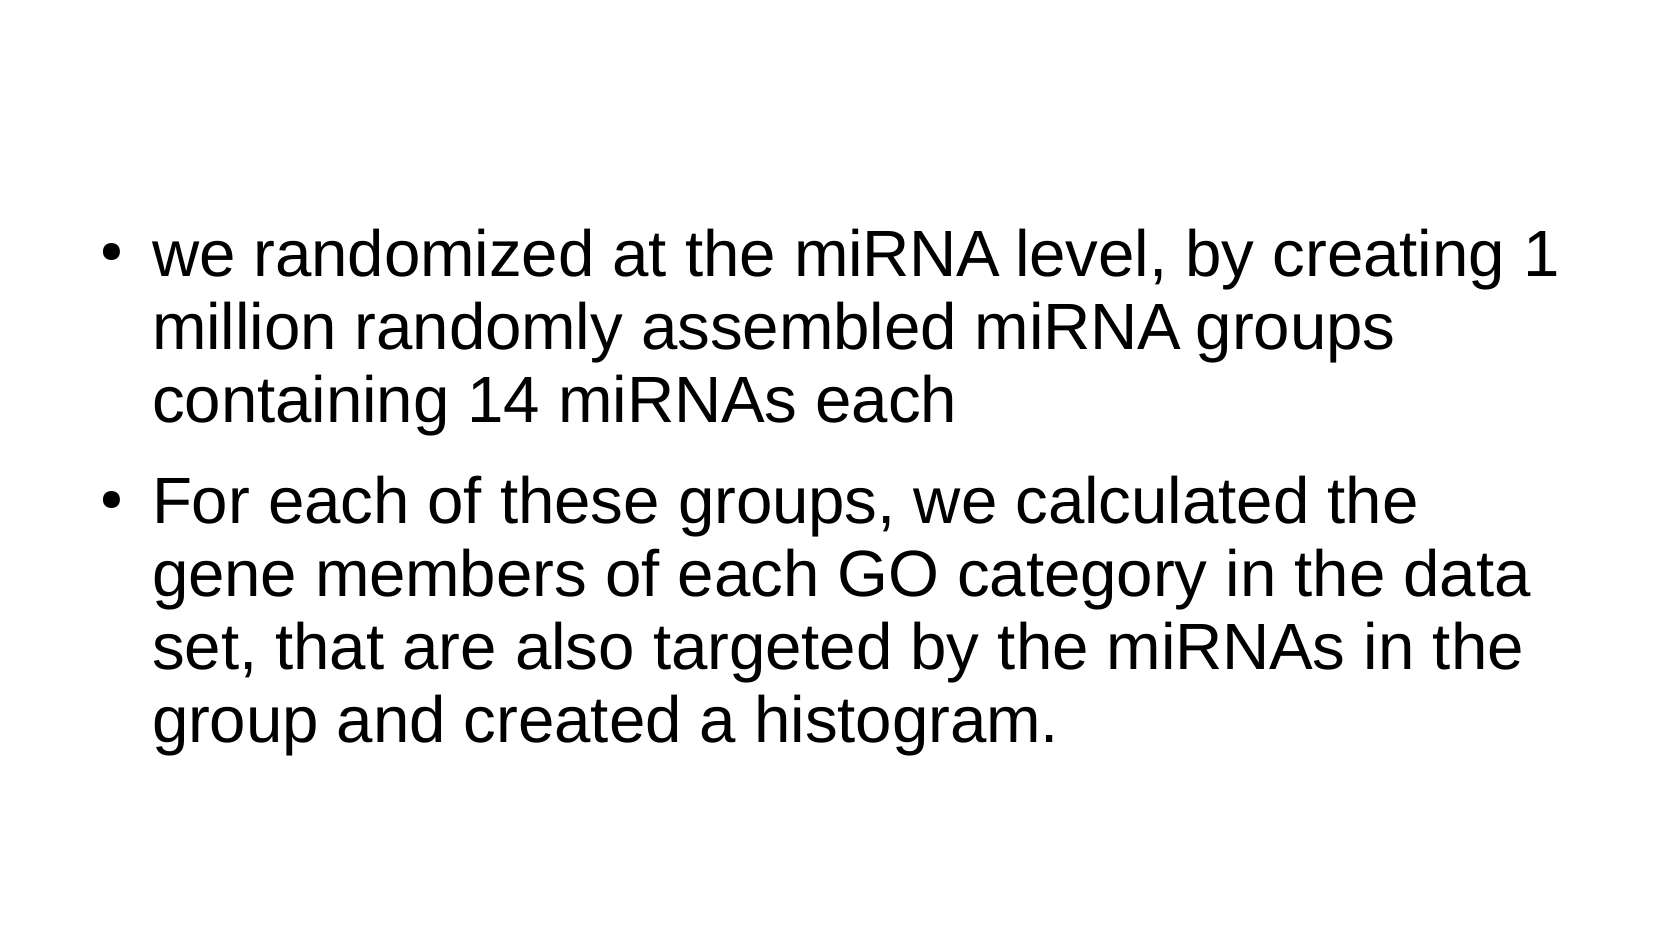

#
we randomized at the miRNA level, by creating 1 million randomly assembled miRNA groups containing 14 miRNAs each
For each of these groups, we calculated the gene members of each GO category in the data set, that are also targeted by the miRNAs in the group and created a histogram.